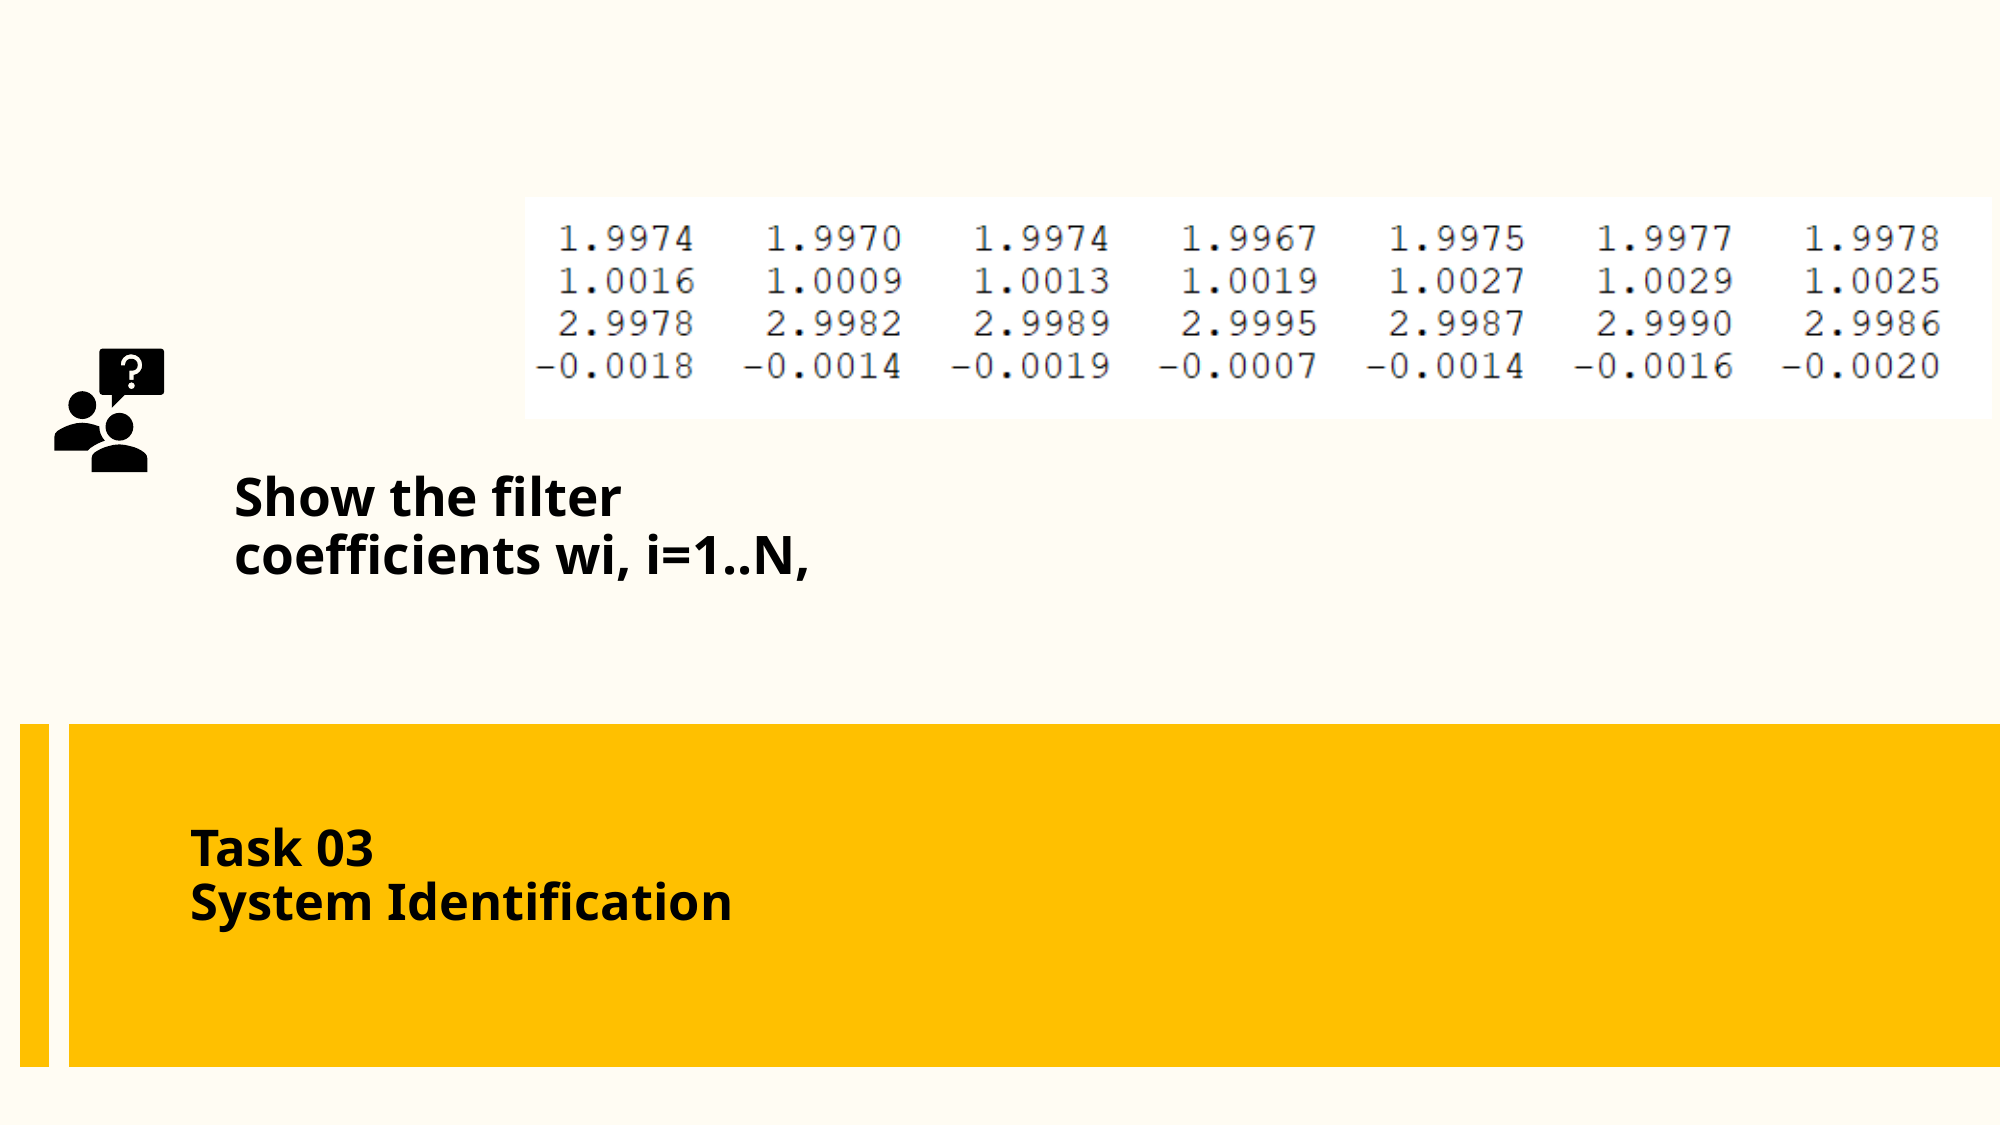

# Show the filter coefficients wi, i=1..N,
Task 03
System Identification